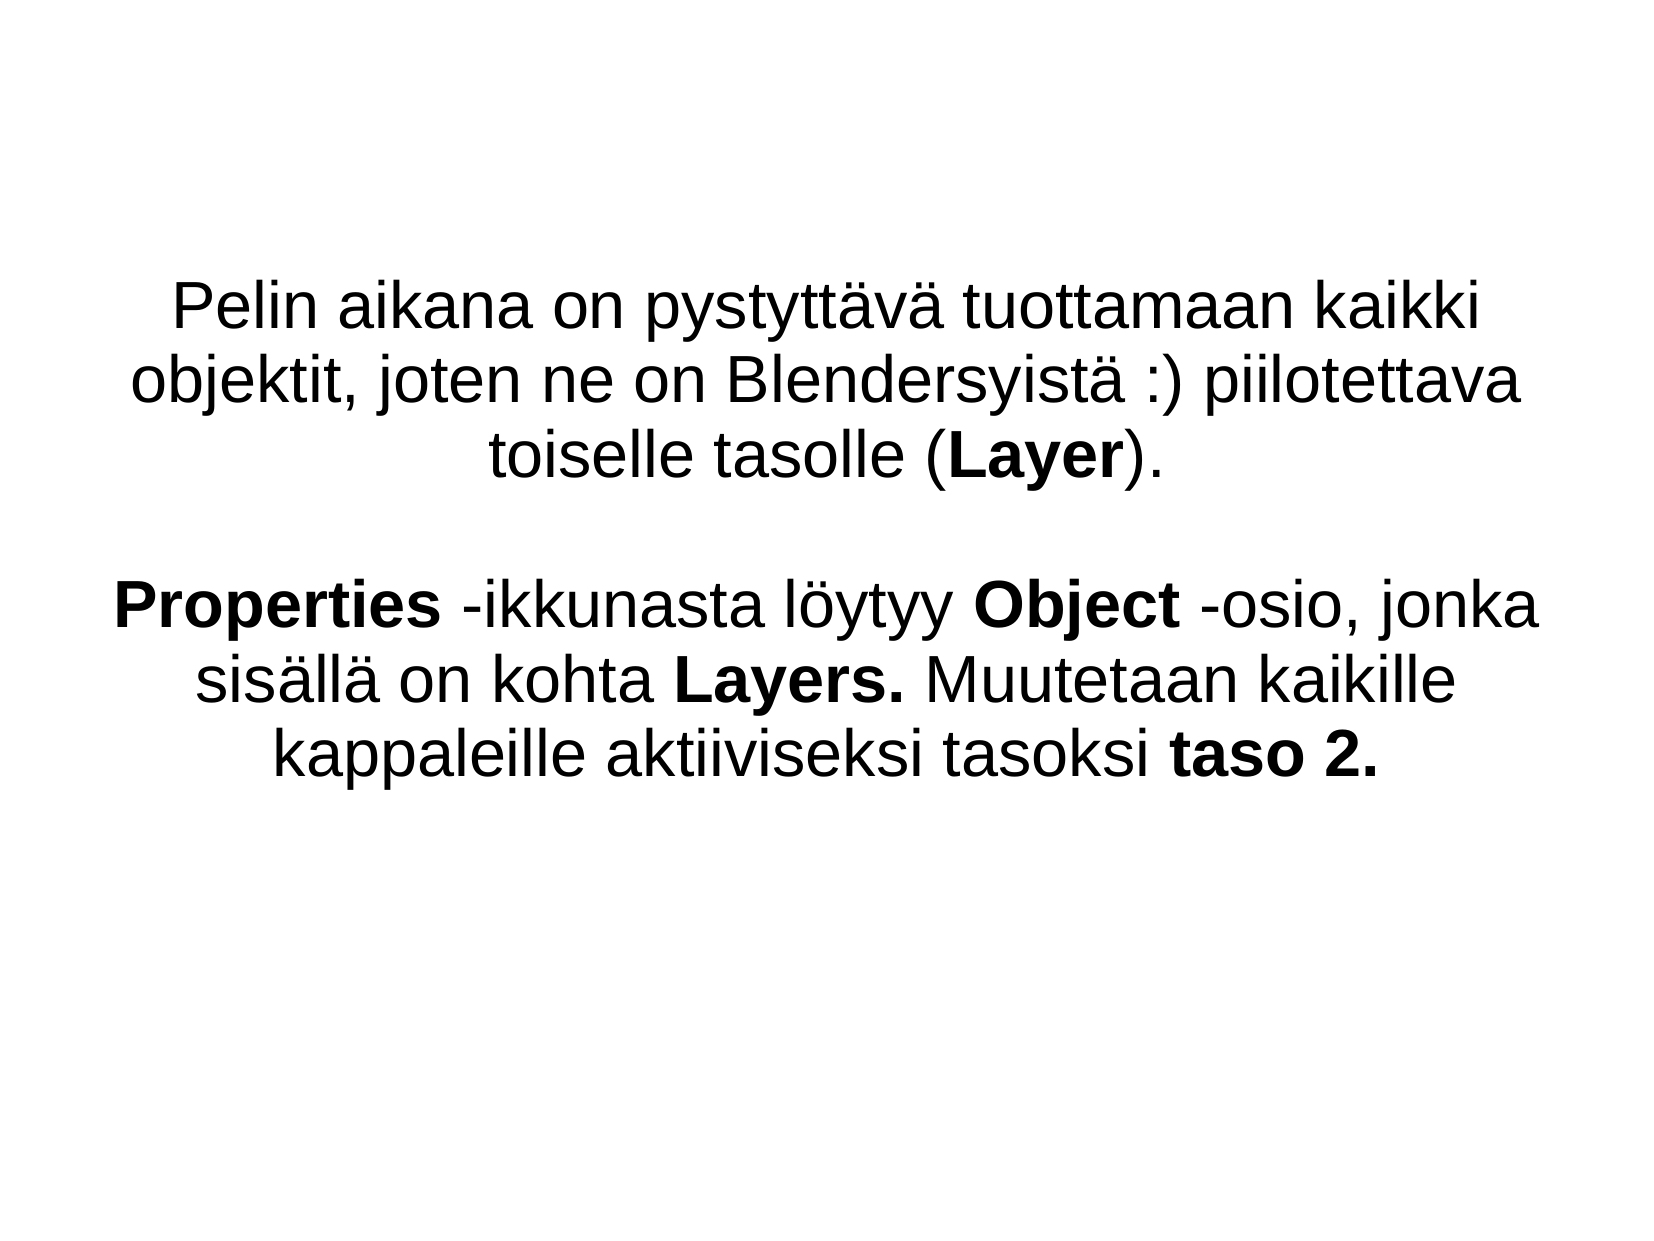

# Pelin aikana on pystyttävä tuottamaan kaikki objektit, joten ne on Blendersyistä :) piilotettava toiselle tasolle (Layer).
Properties -ikkunasta löytyy Object -osio, jonka sisällä on kohta Layers. Muutetaan kaikille kappaleille aktiiviseksi tasoksi taso 2.